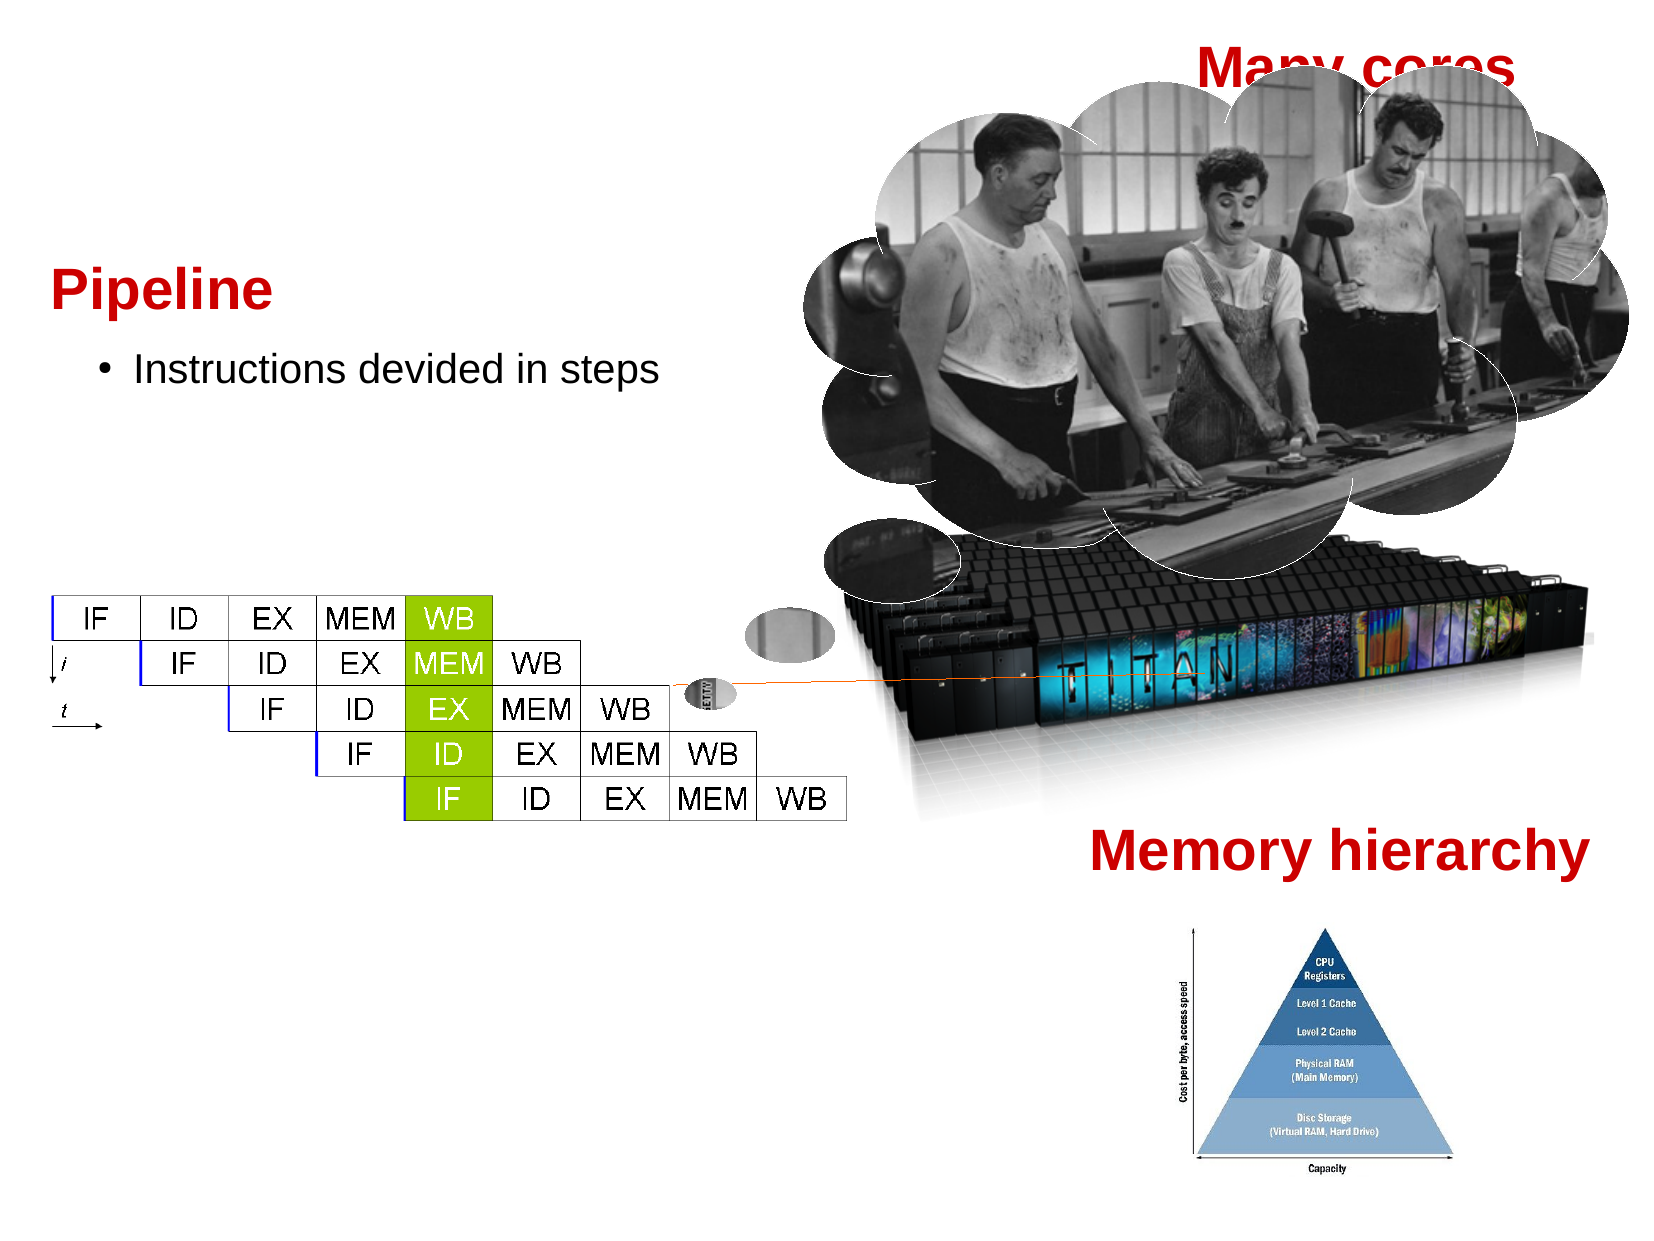

Many cores
Pipeline
Instructions devided in steps
Memory hierarchy